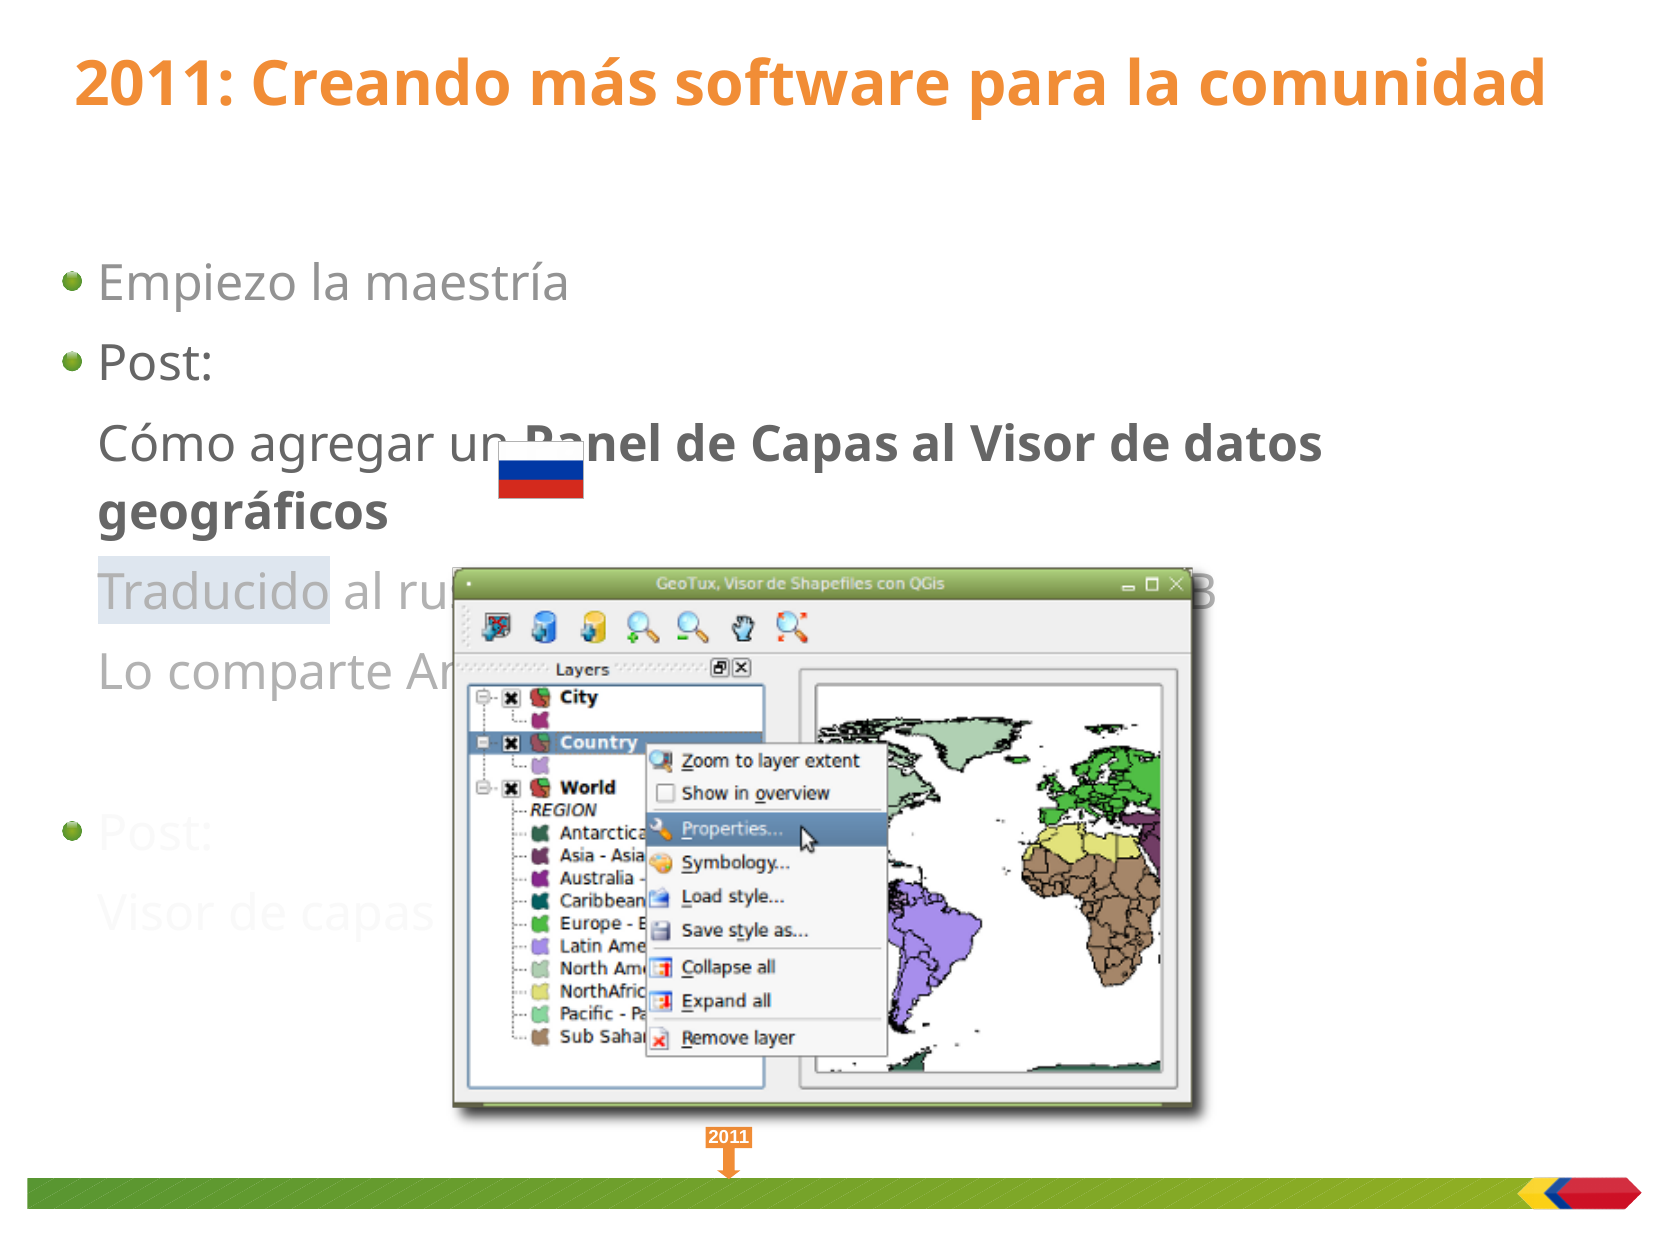

# 2011: Creando más software para la comunidad
Empiezo la maestría
Post:
Cómo agregar un Panel de Capas al Visor de datos geográficos
Traducido al ruso por el equipo de GIS-LAB
Lo comparte Anita Graser en su blog :)
Post:
Visor de capas PostGIS para pgAdmin 3
2011